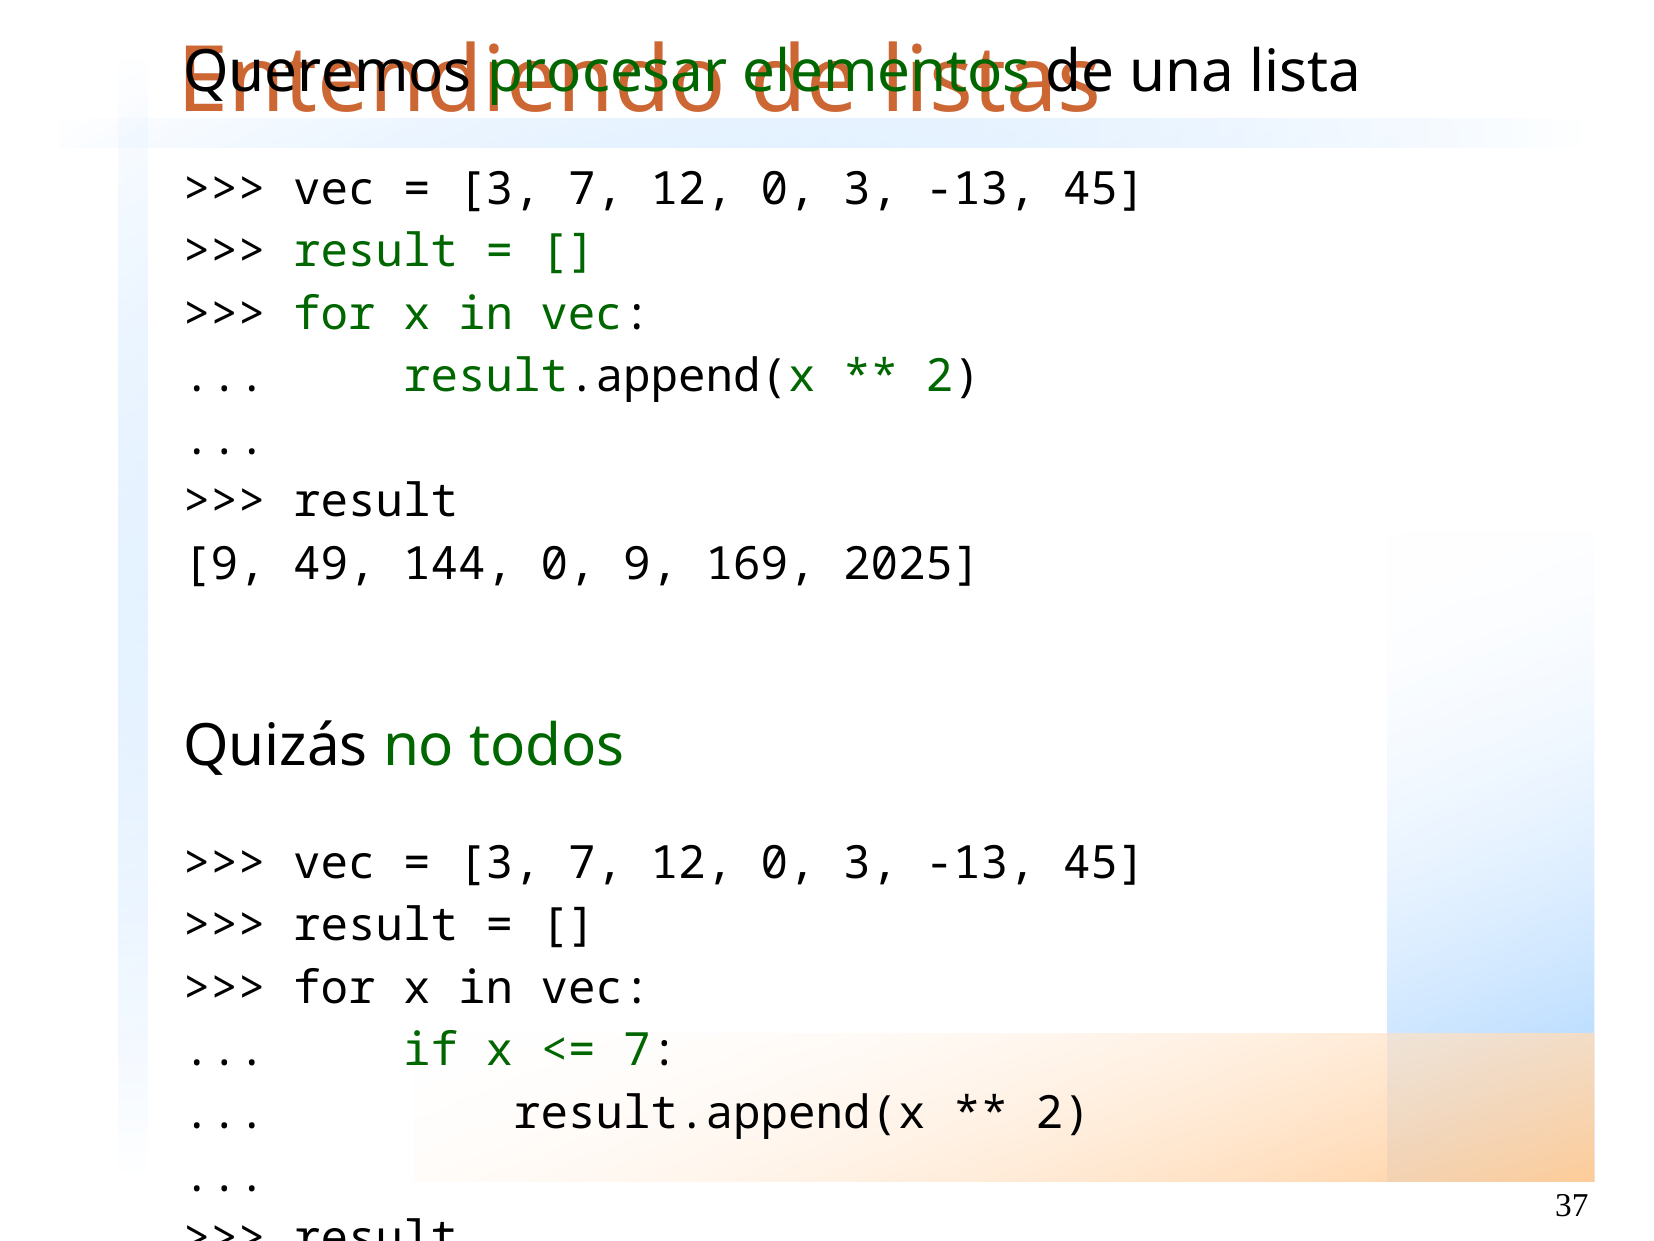

# Entendiendo de listas
Queremos procesar elementos de una lista
>>> vec = [3, 7, 12, 0, 3, -13, 45]
>>> result = []
>>> for x in vec:
... result.append(x ** 2)
...
>>> result
[9, 49, 144, 0, 9, 169, 2025]
Quizás no todos
>>> vec = [3, 7, 12, 0, 3, -13, 45]
>>> result = []
>>> for x in vec:
... if x <= 7:
... result.append(x ** 2)
...
>>> result
[9, 49, 0, 9, 169]